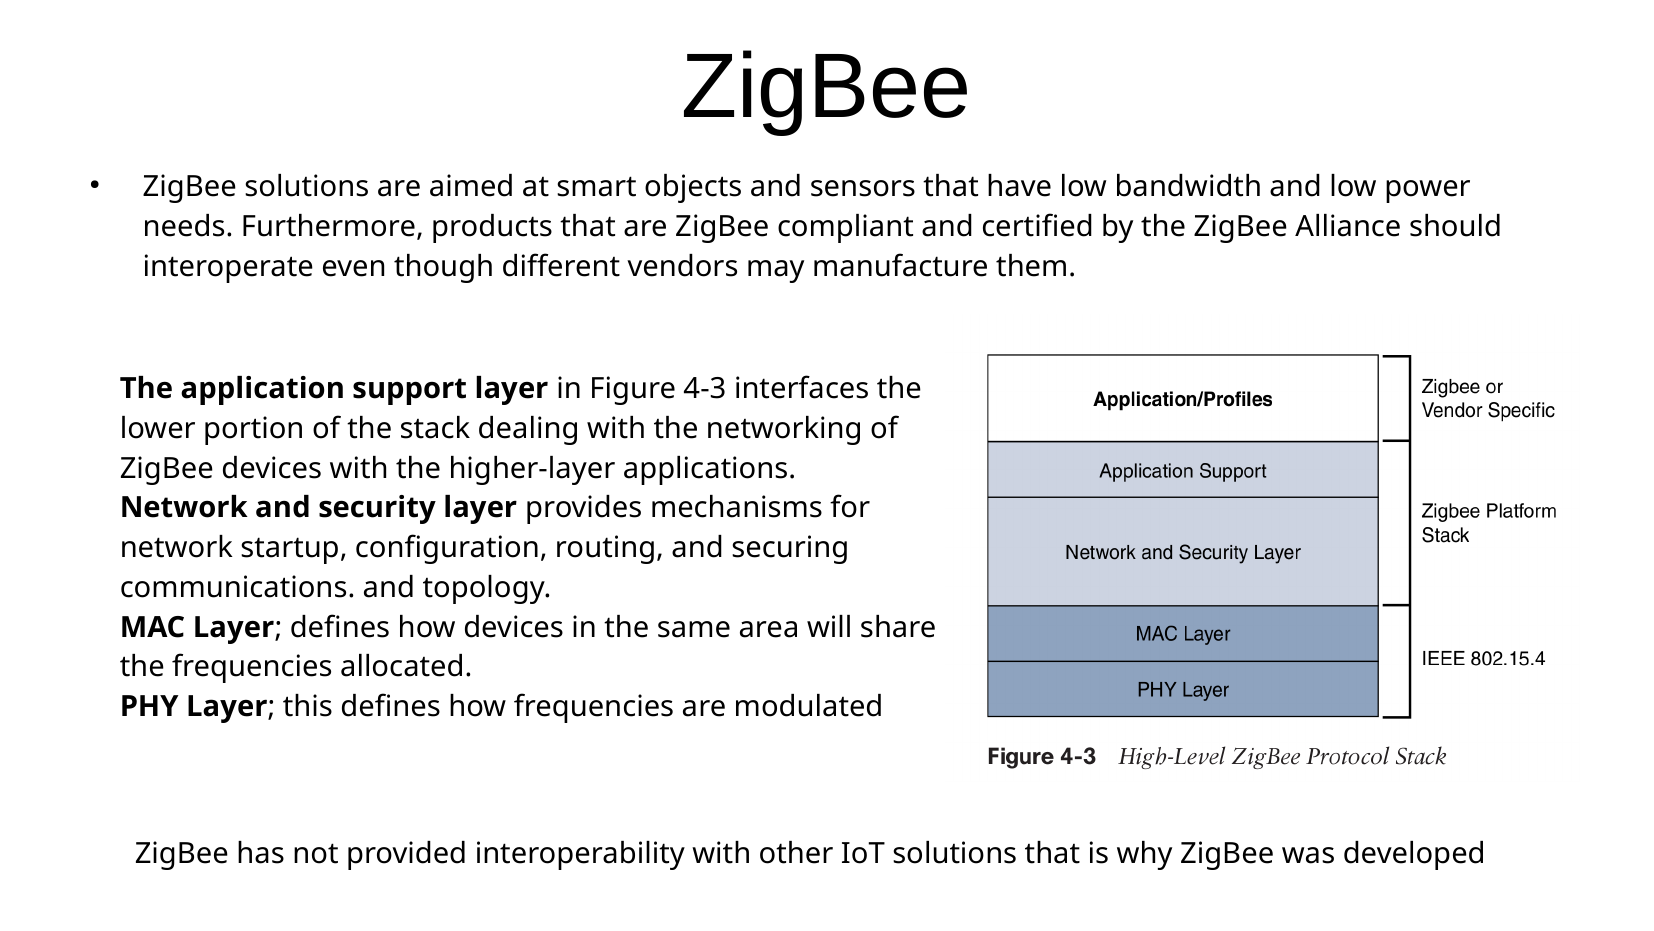

# ZigBee
ZigBee solutions are aimed at smart objects and sensors that have low bandwidth and low power needs. Furthermore, products that are ZigBee compliant and certified by the ZigBee Alliance should interoperate even though different vendors may manufacture them.
The application support layer in Figure 4-3 interfaces the lower portion of the stack dealing with the networking of ZigBee devices with the higher-layer applications.
Network and security layer provides mechanisms for network startup, configuration, routing, and securing communications. and topology.
MAC Layer; defines how devices in the same area will share the frequencies allocated.
PHY Layer; this defines how frequencies are modulated
ZigBee has not provided interoperability with other IoT solutions that is why ZigBee was developed